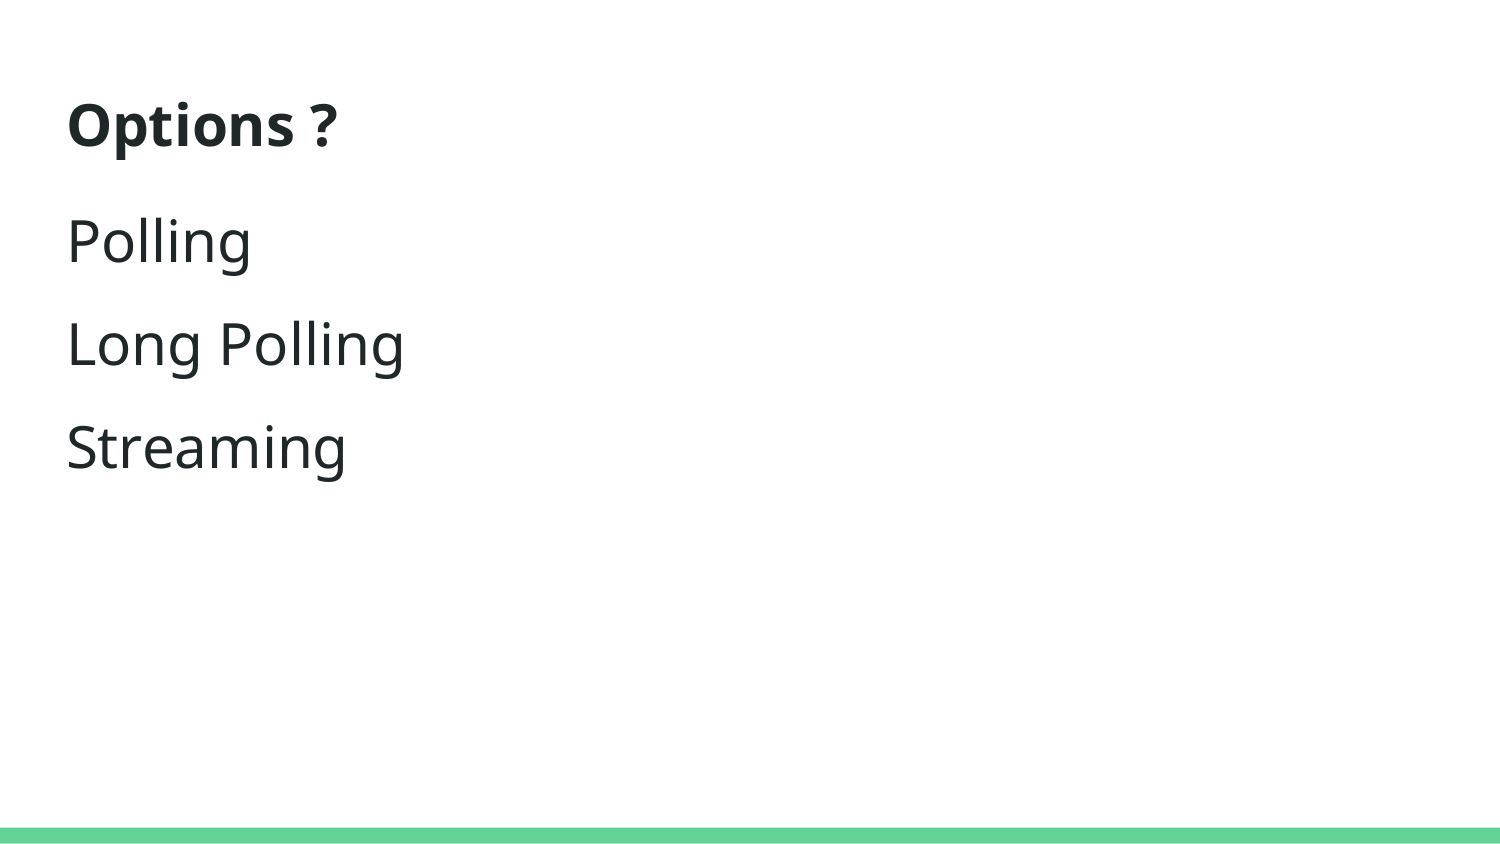

# Options ?
Polling
Long Polling
Streaming